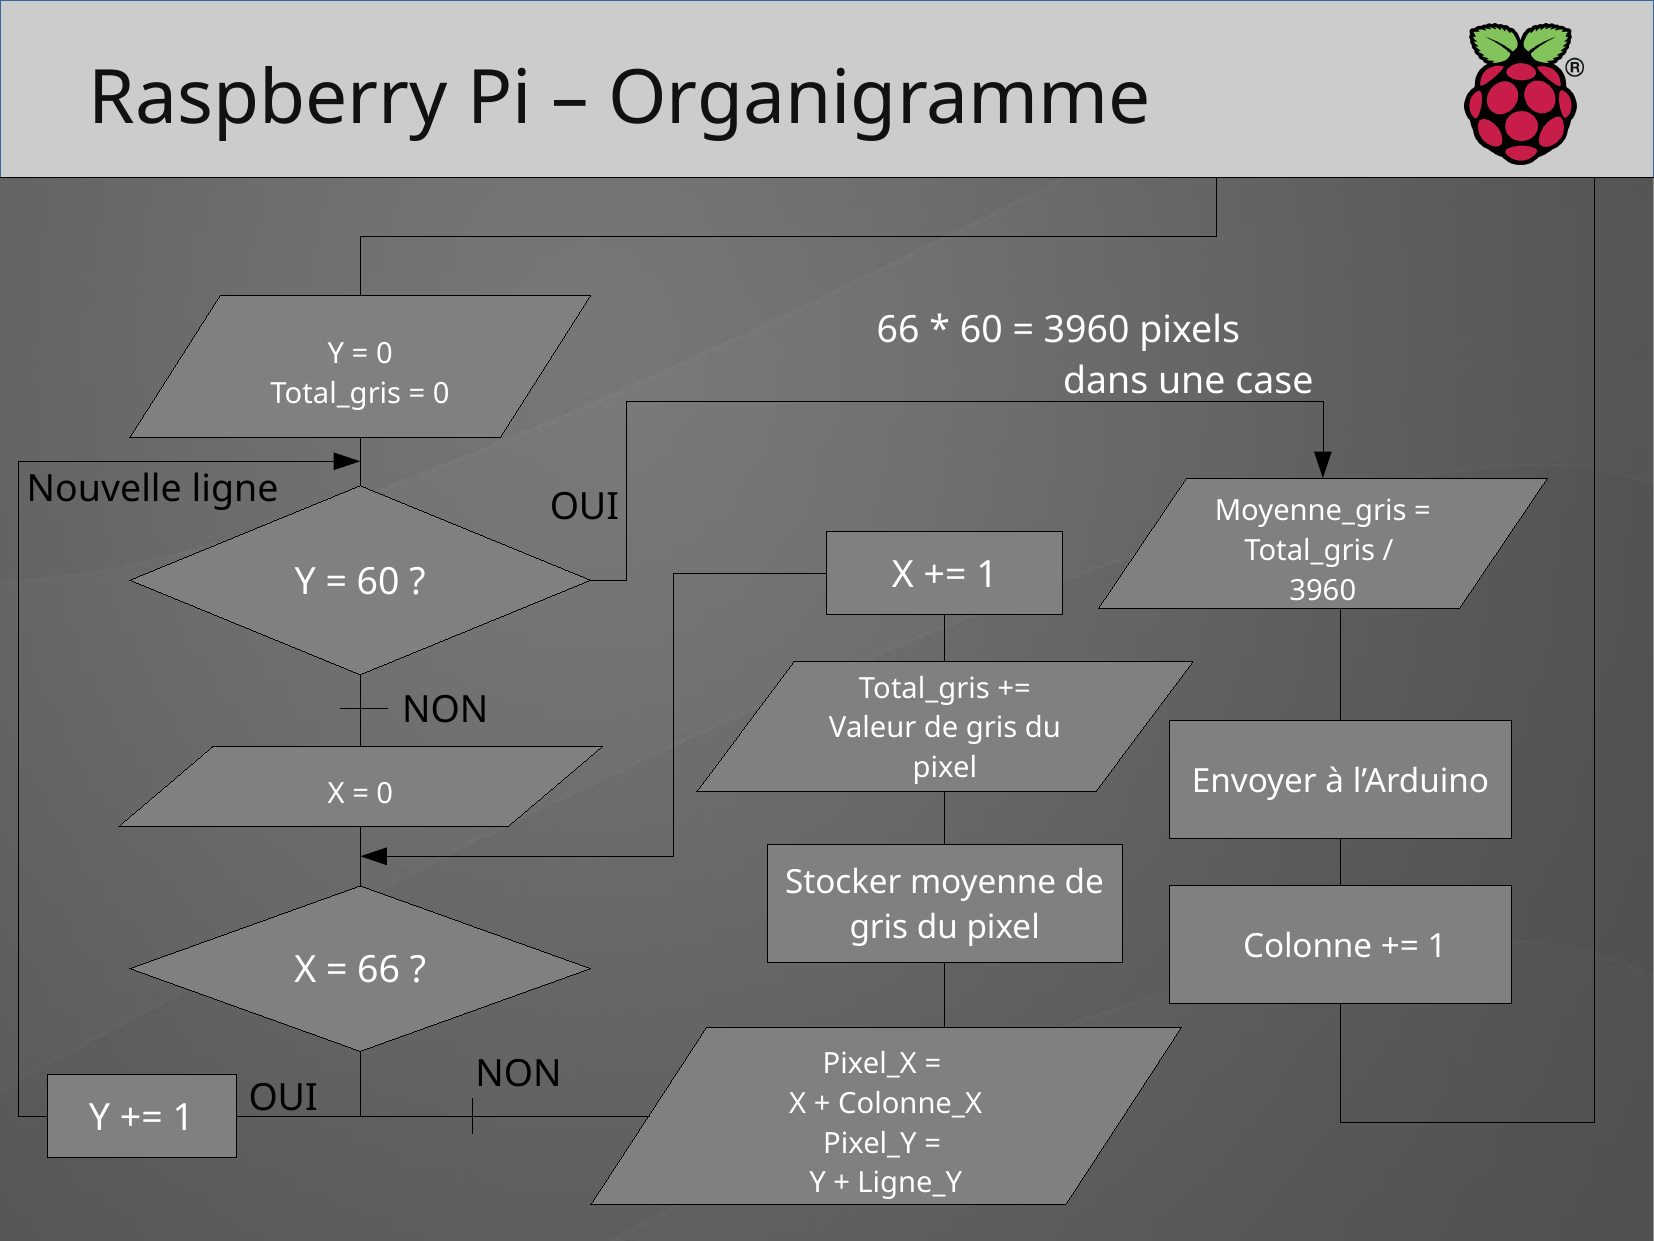

Raspberry Pi – Organigramme
Y = 0
Total_gris = 0
66 * 60 = 3960 pixels
		 dans une case
Nouvelle ligne
OUI
Moyenne_gris = Total_gris / Nombre_pixels
Moyenne_gris = Total_gris /
3960
Y = 60 ?
X += 1
Total_gris +=
Valeur de gris du pixel
NON
Envoyer à l’Arduino
X = 0
Stocker moyenne de gris du pixel
X = 66 ?
 Colonne += 1
Pixel_X =
X + Colonne_X
Pixel_Y =
Y + Ligne_Y
NON
OUI
Y += 1